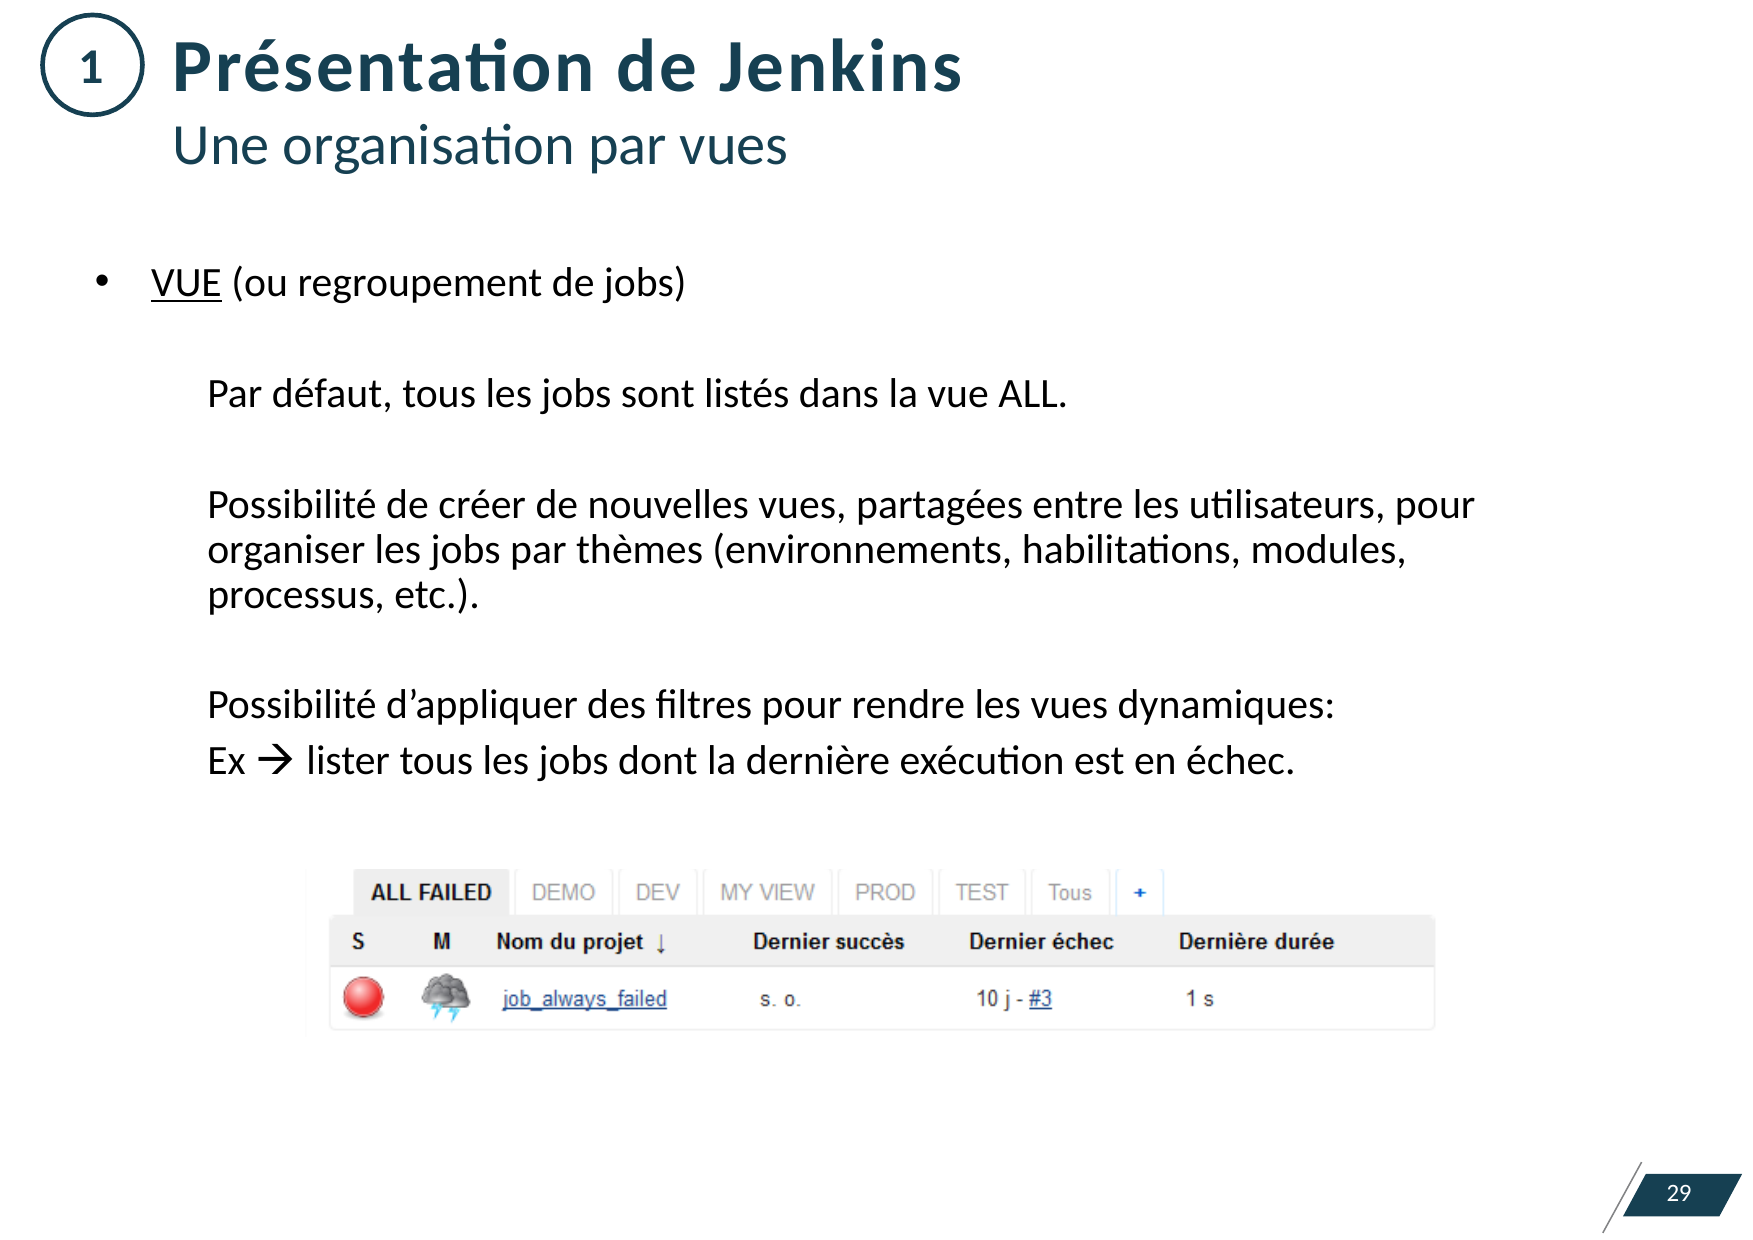

# Présentation de Jenkins Une organisation par vues
1
VUE (ou regroupement de jobs)
Par défaut, tous les jobs sont listés dans la vue ALL.
Possibilité de créer de nouvelles vues, partagées entre les utilisateurs, pour organiser les jobs par thèmes (environnements, habilitations, modules, processus, etc.).
Possibilité d’appliquer des filtres pour rendre les vues dynamiques:
Ex  lister tous les jobs dont la dernière exécution est en échec.
29